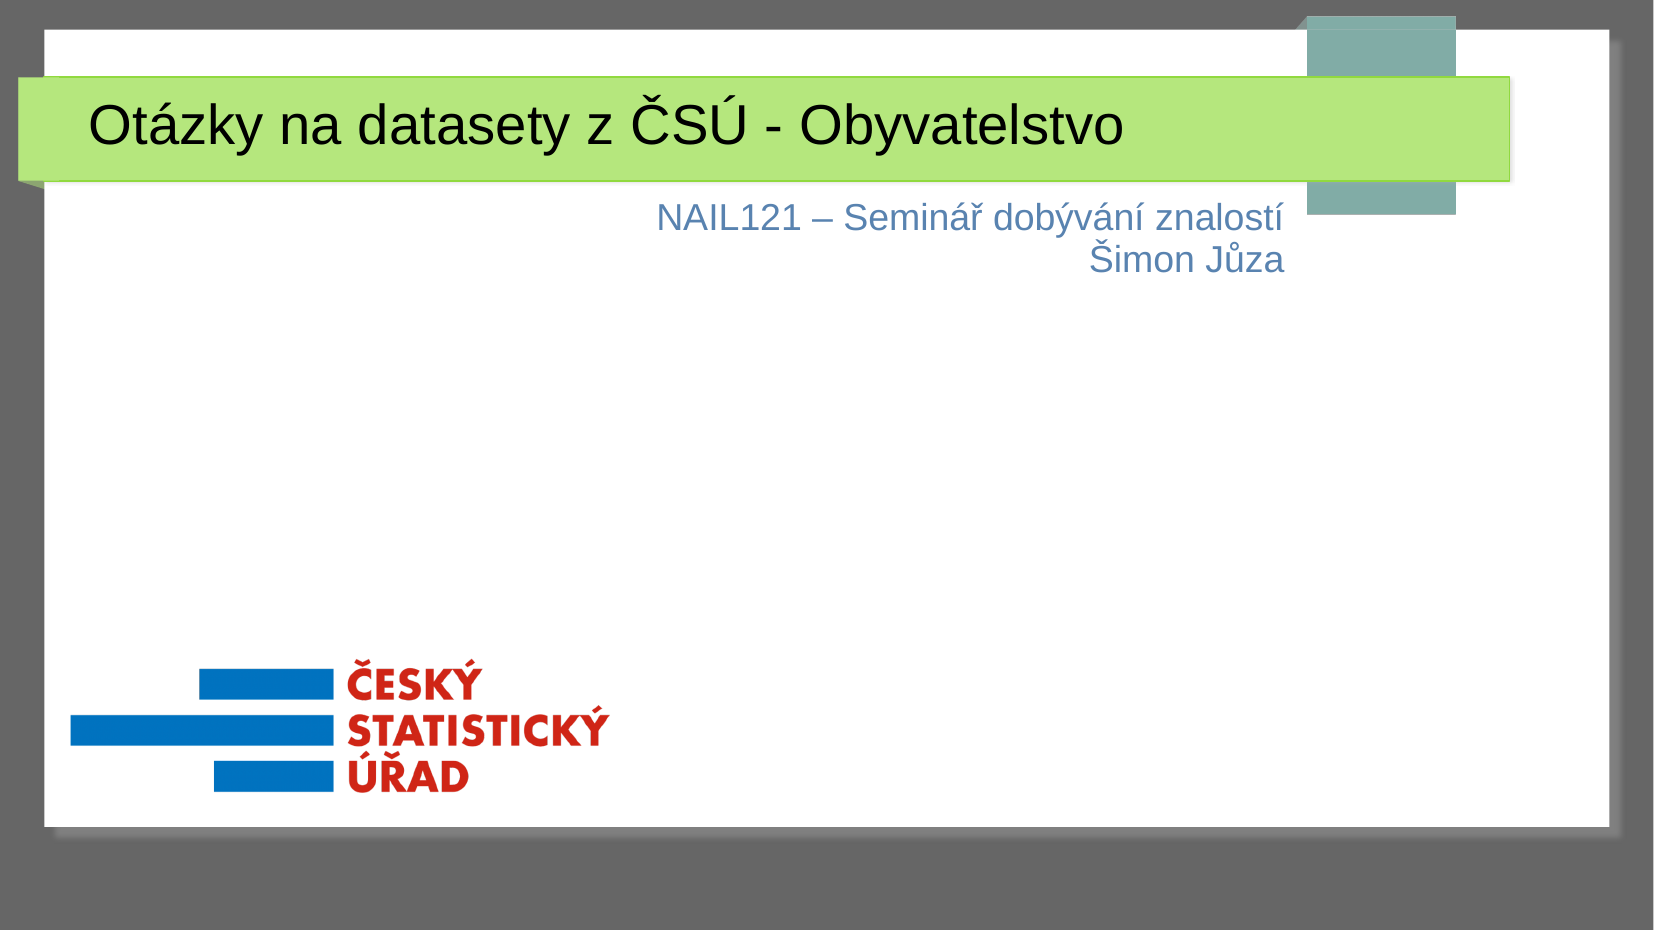

# Otázky na datasety z ČSÚ - Obyvatelstvo
NAIL121 – Seminář dobývání znalostí
Šimon Jůza